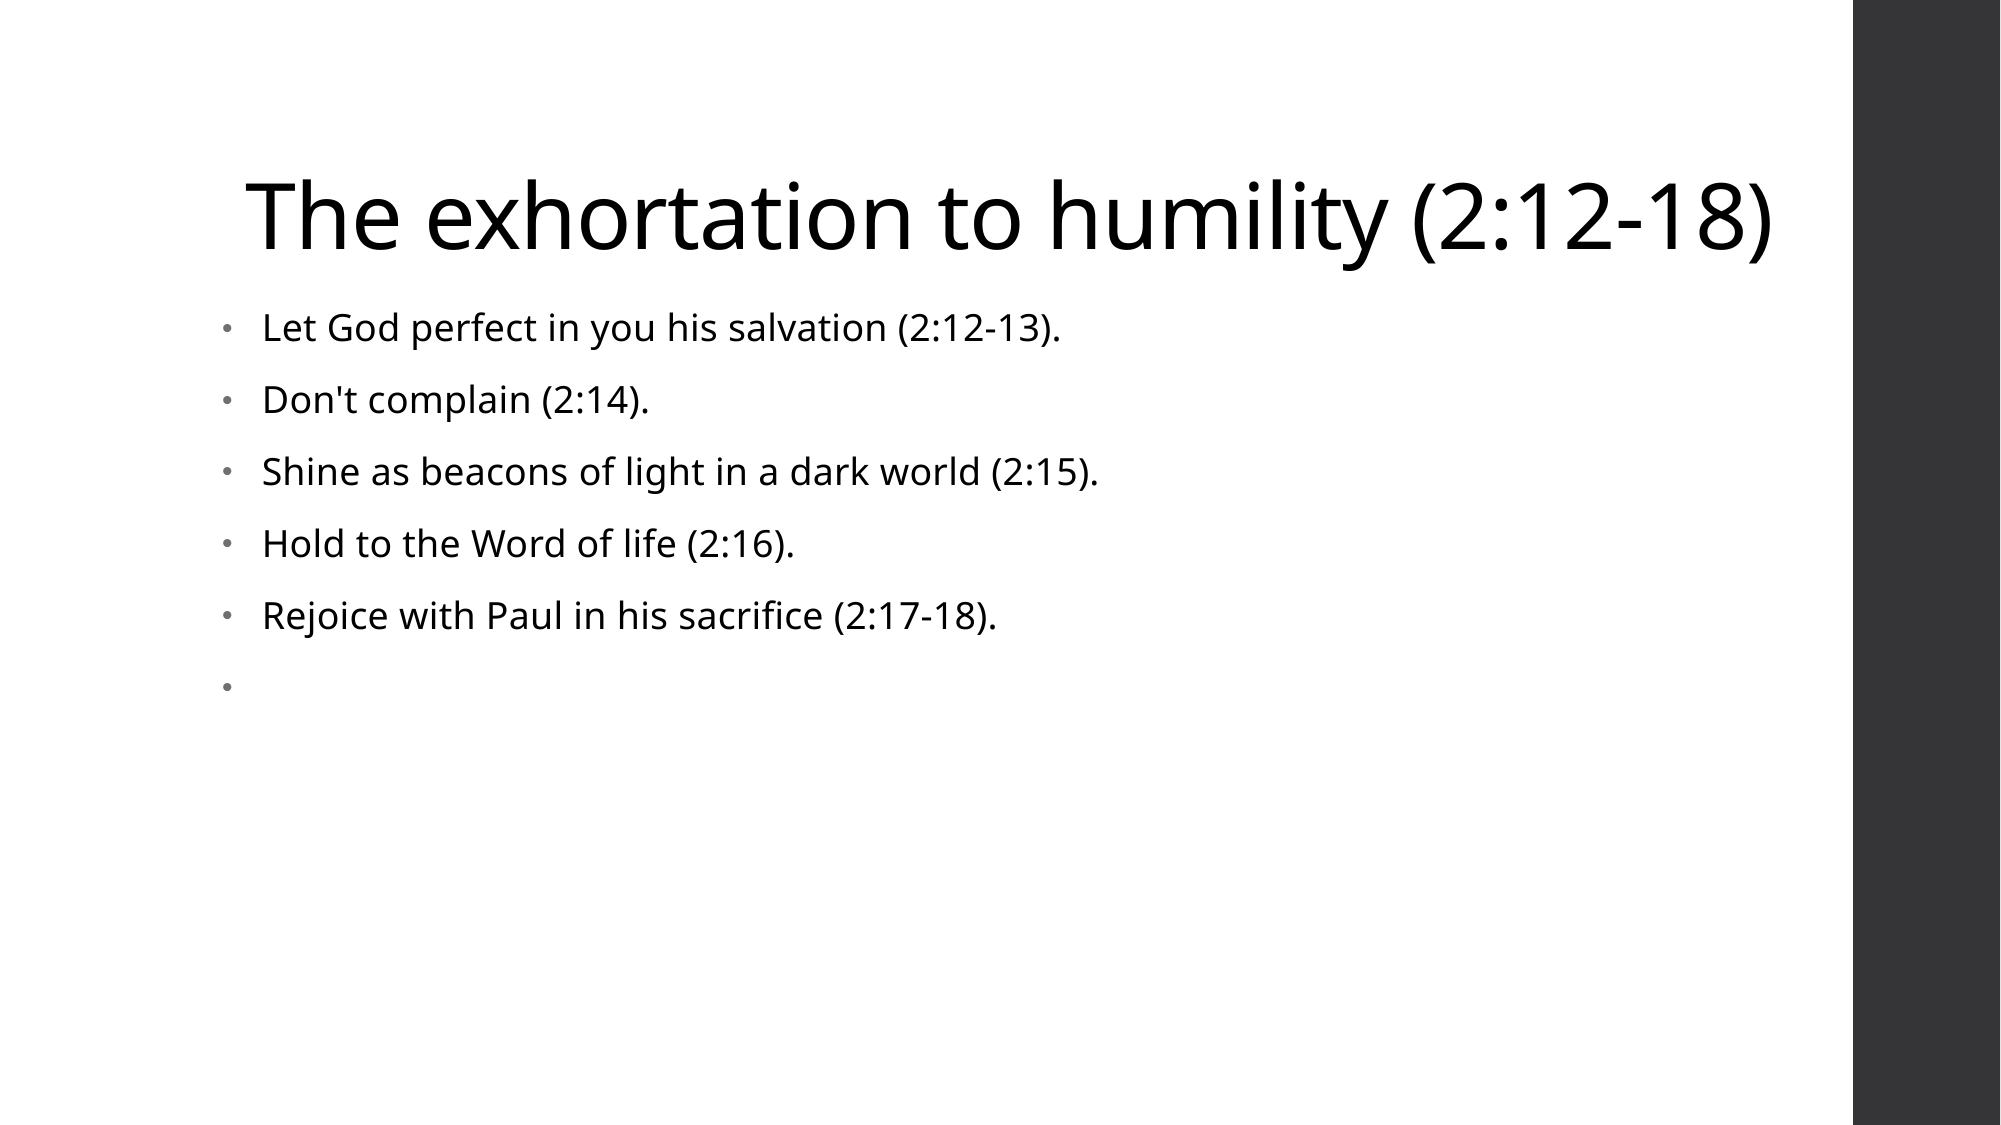

# The exhortation to humility (2:12-18)
 Let God perfect in you his salvation (2:12-13).
 Don't complain (2:14).
 Shine as beacons of light in a dark world (2:15).
 Hold to the Word of life (2:16).
 Rejoice with Paul in his sacrifice (2:17-18).